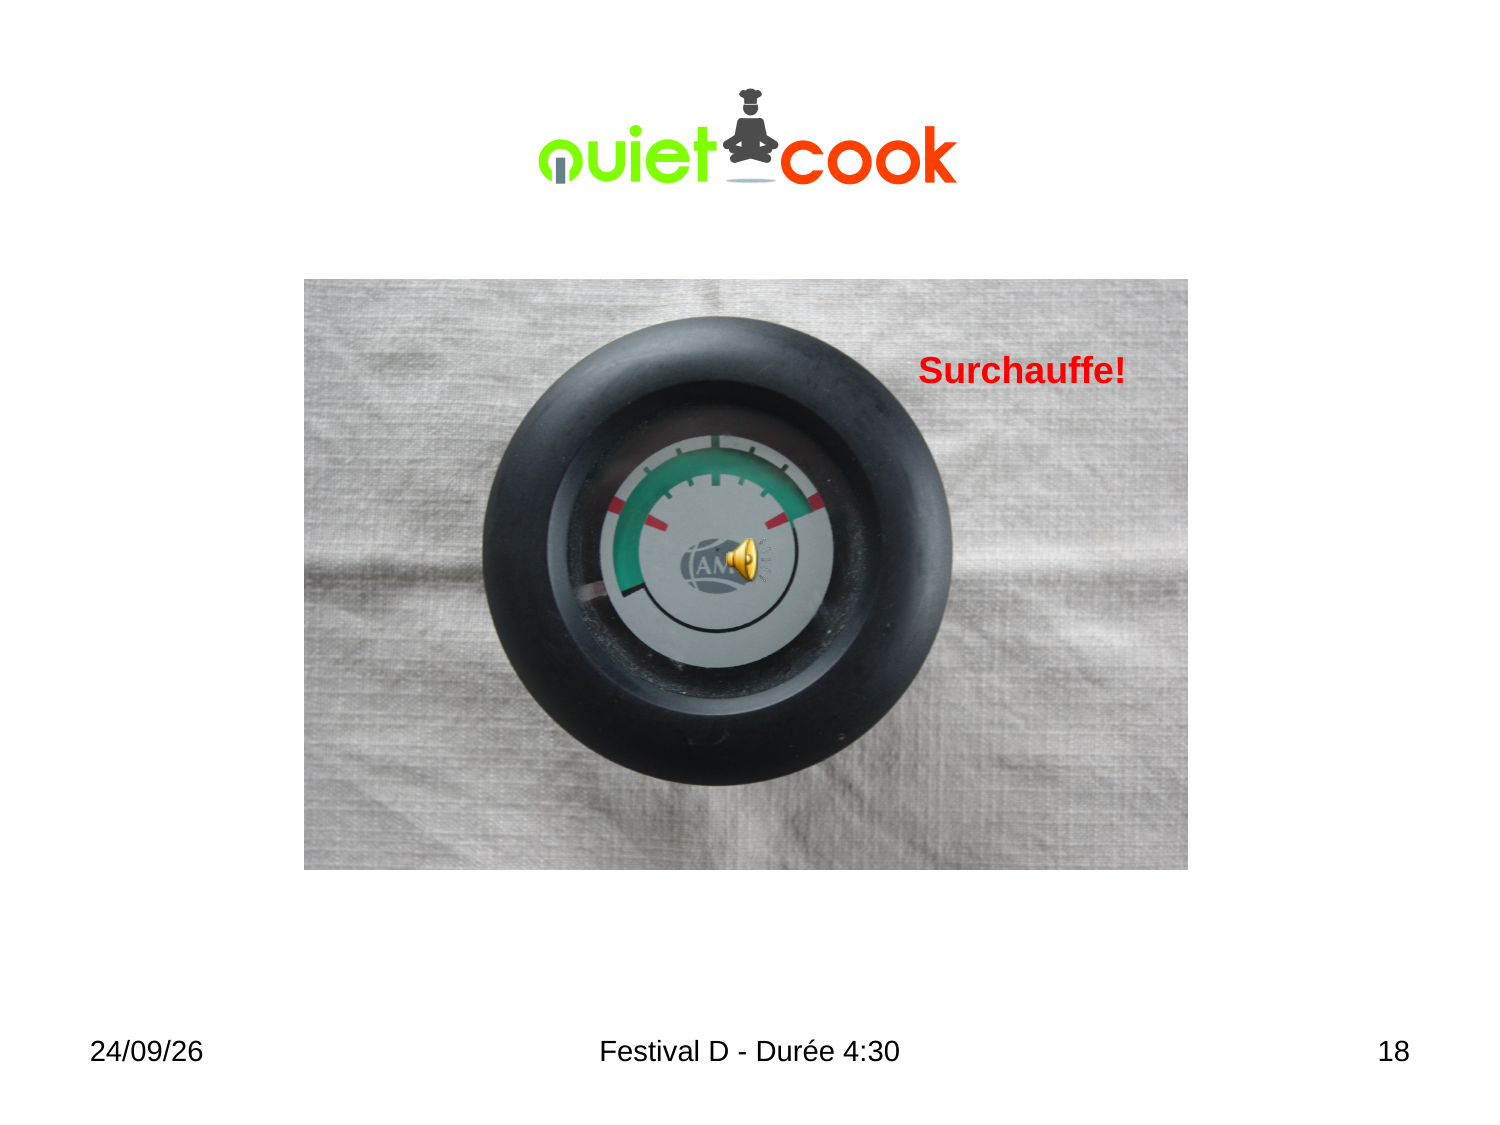

Surchauffe!
Festival D - Durée 4:30
18